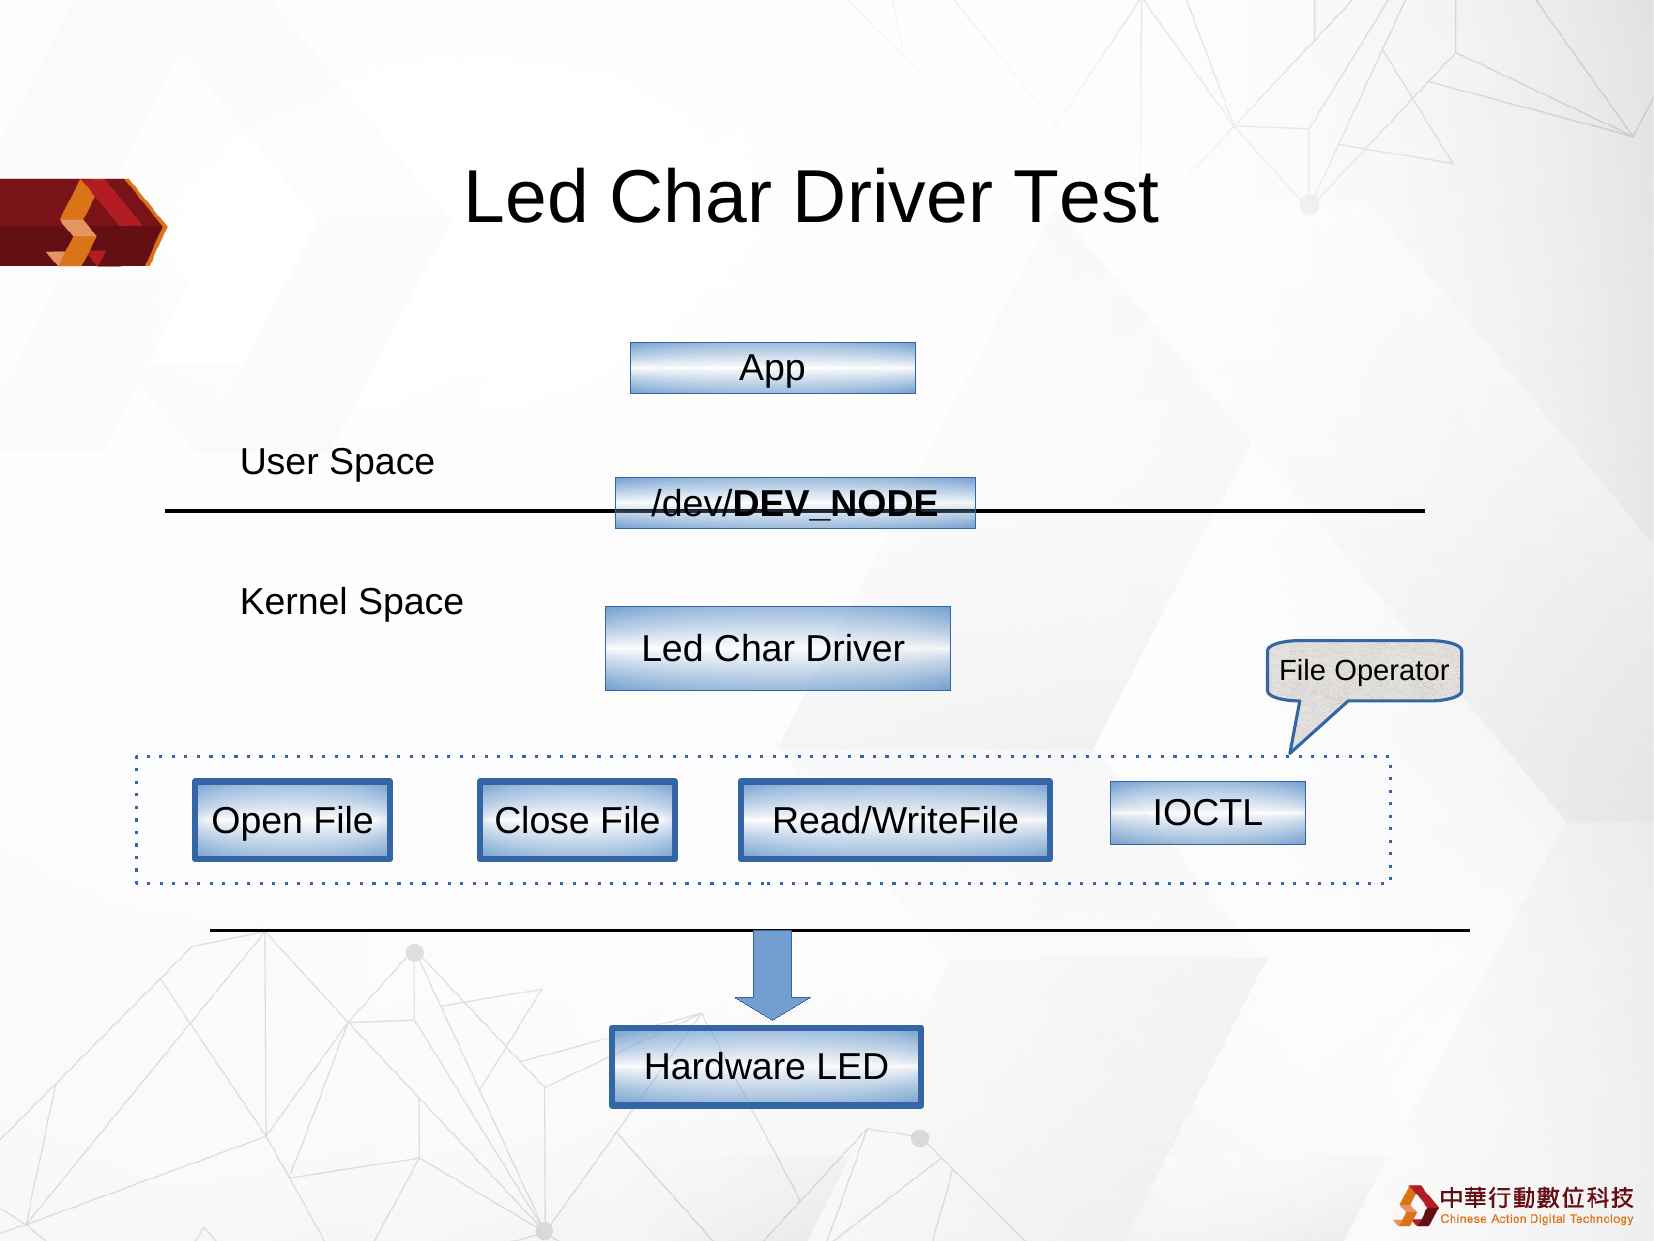

# Led Char Driver Test
App
User Space
/dev/DEV_NODE
Kernel Space
Led Char Driver
File Operator
Open File
Close File
Read/WriteFile
IOCTL
Hardware LED